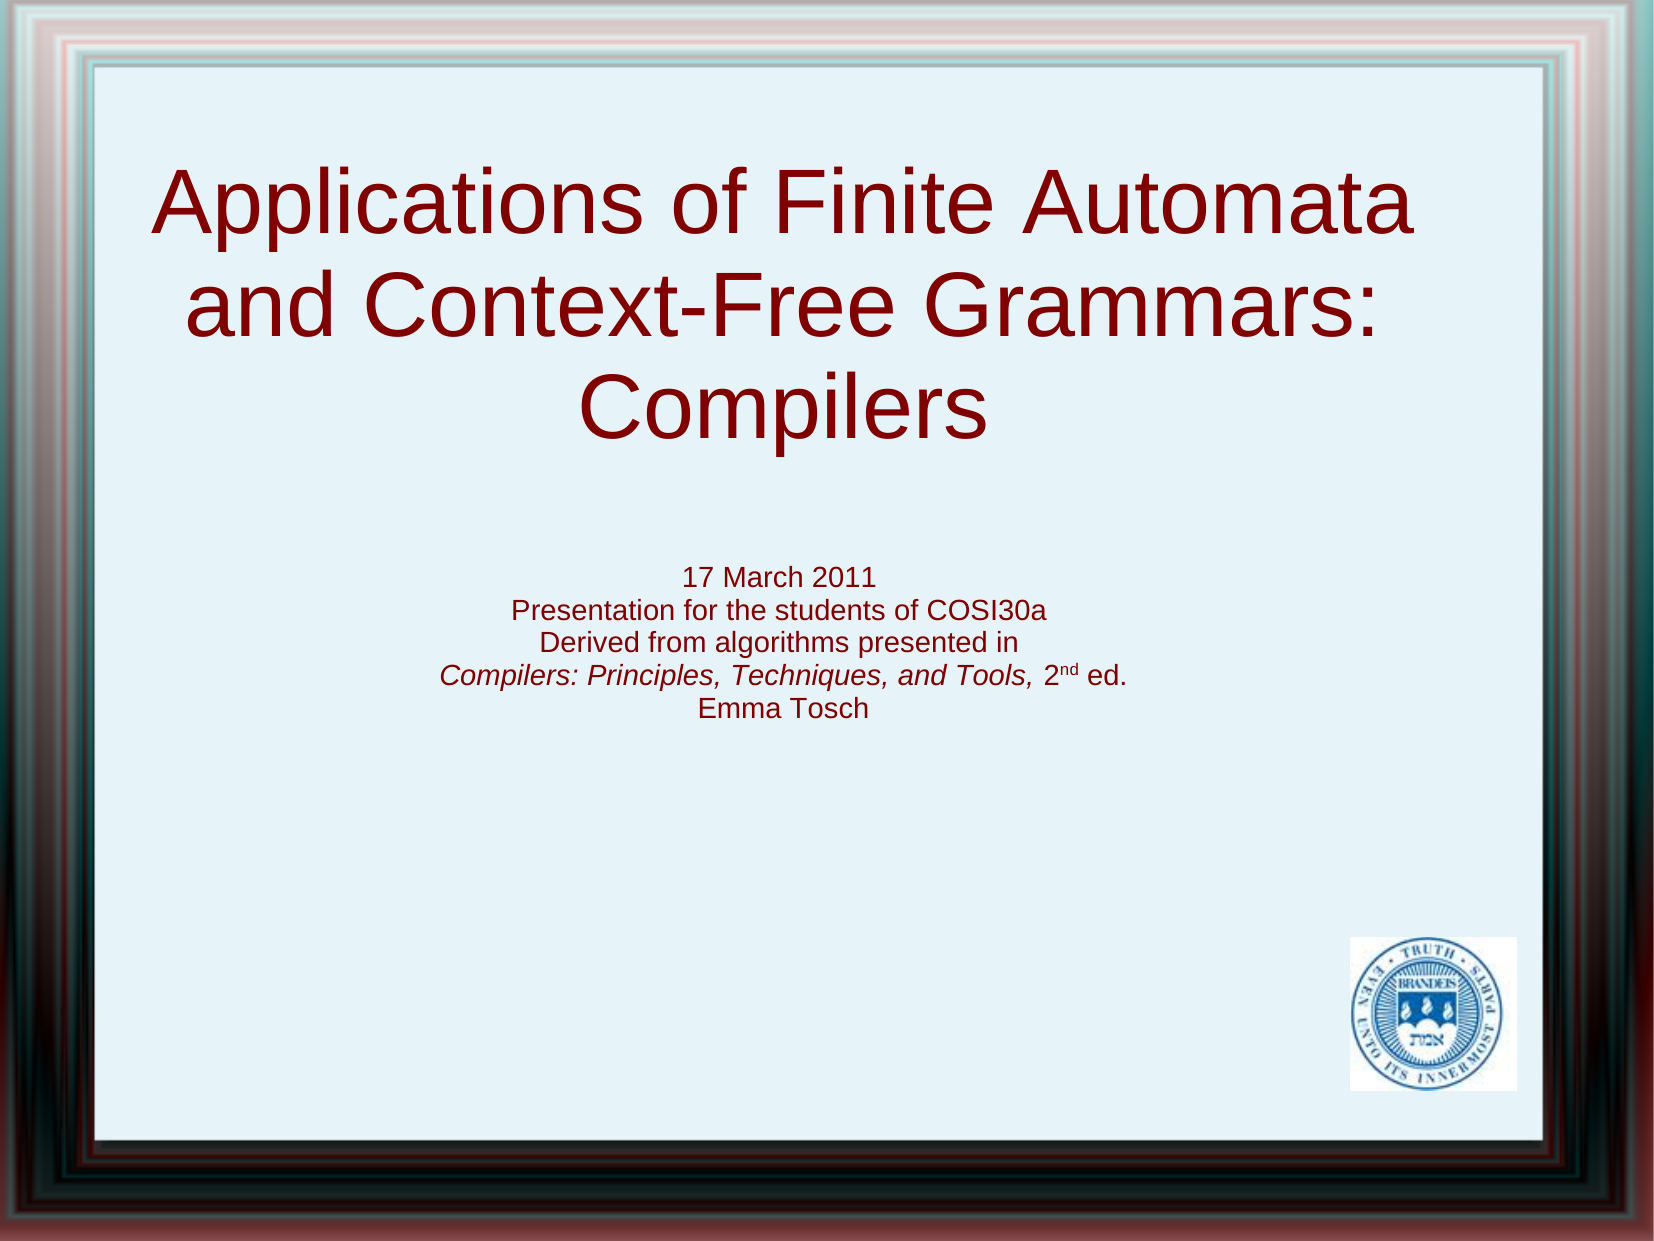

# Applications of Finite Automata and Context-Free Grammars: Compilers 17 March 2011 Presentation for the students of COSI30a Derived from algorithms presented in Compilers: Principles, Techniques, and Tools, 2nd ed. Emma Tosch